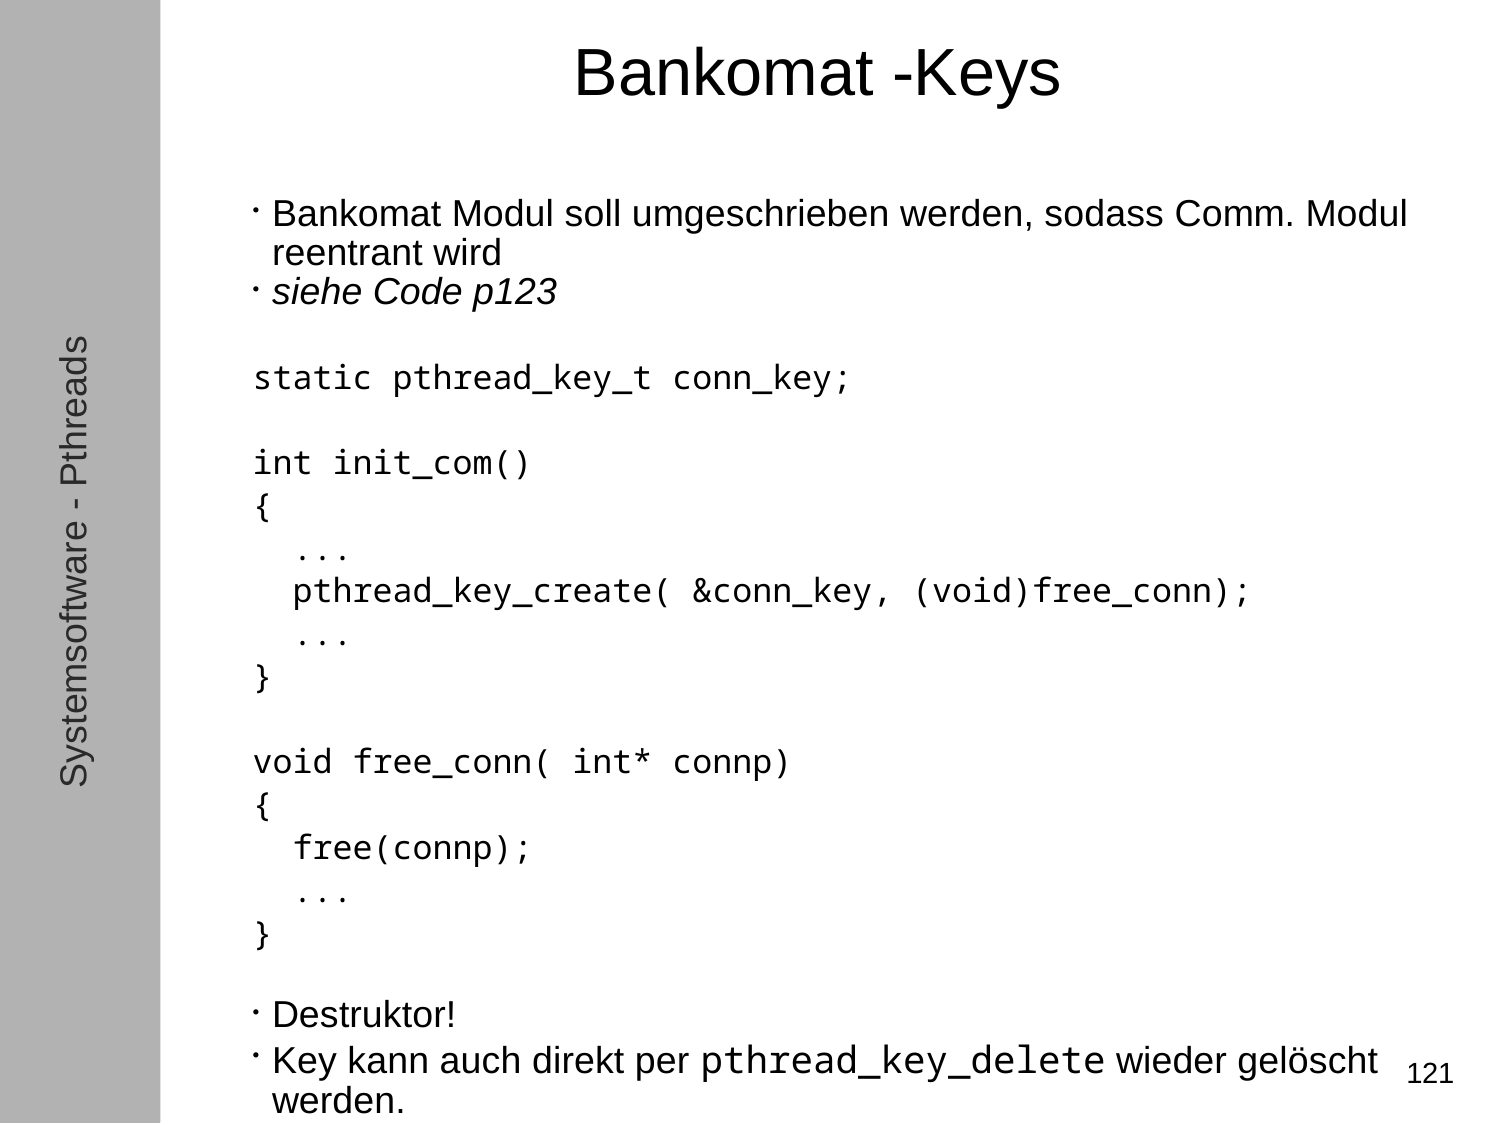

Bankomat -Keys
Bankomat Modul soll umgeschrieben werden, sodass Comm. Modul reentrant wird
siehe Code p123
static pthread_key_t conn_key;
int init_com()
{
 ...
 pthread_key_create( &conn_key, (void)free_conn);
 ...
}
void free_conn( int* connp)
{
 free(connp);
 ...
}
Destruktor!
Key kann auch direkt per pthread_key_delete wieder gelöscht werden.
Systemsoftware - Pthreads